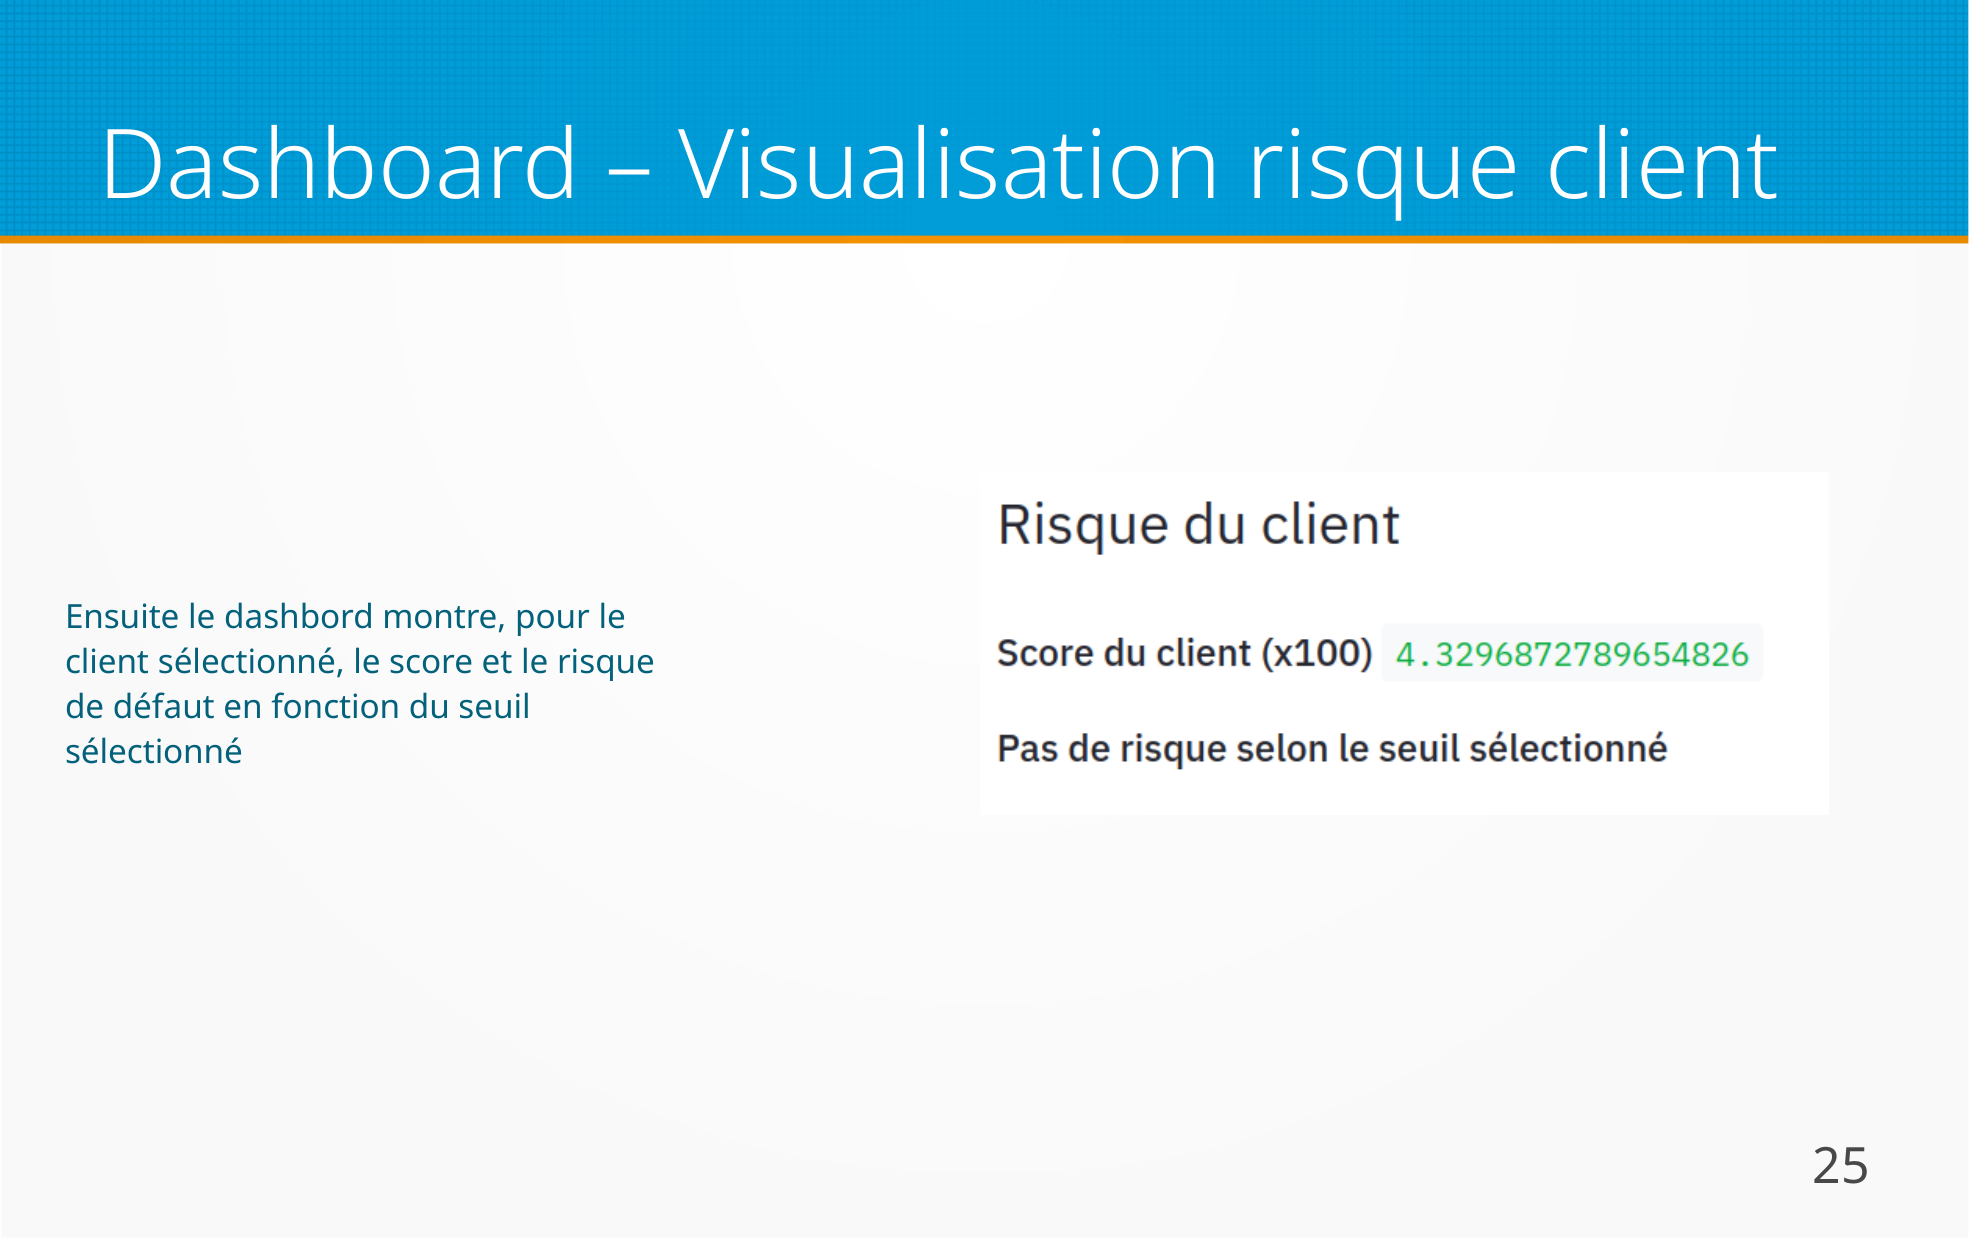

# Dashboard – Visualisation risque client
Ensuite le dashbord montre, pour le client sélectionné, le score et le risque de défaut en fonction du seuil sélectionné
25